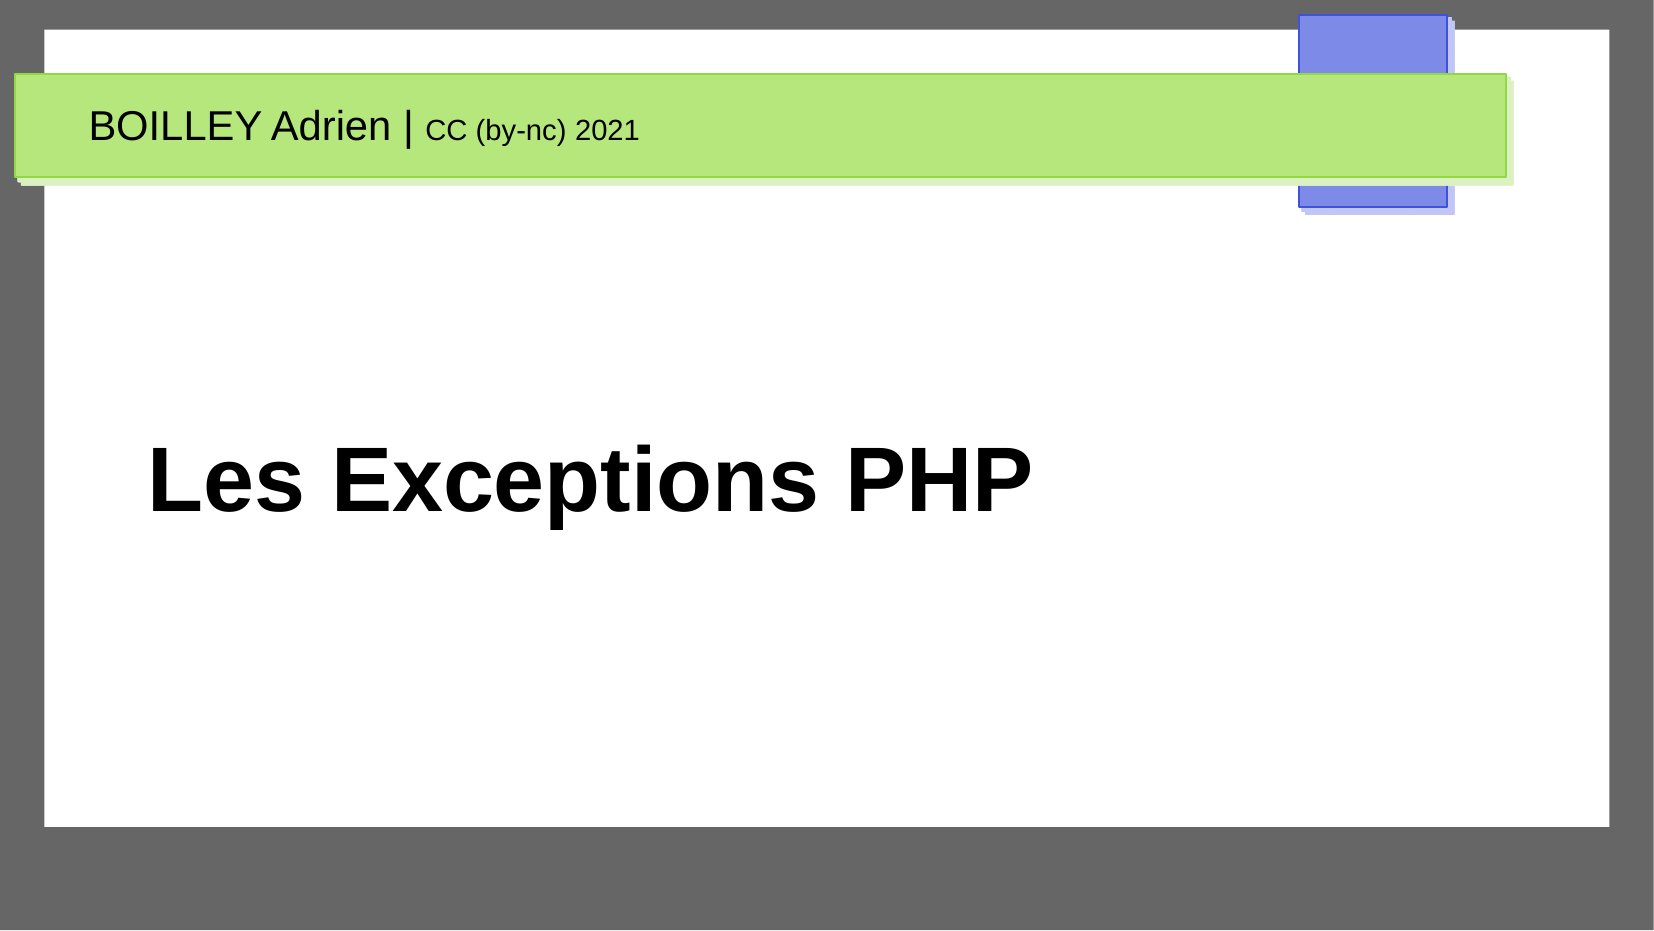

BOILLEY Adrien | CC (by-nc) 2021
# Les Exceptions PHP